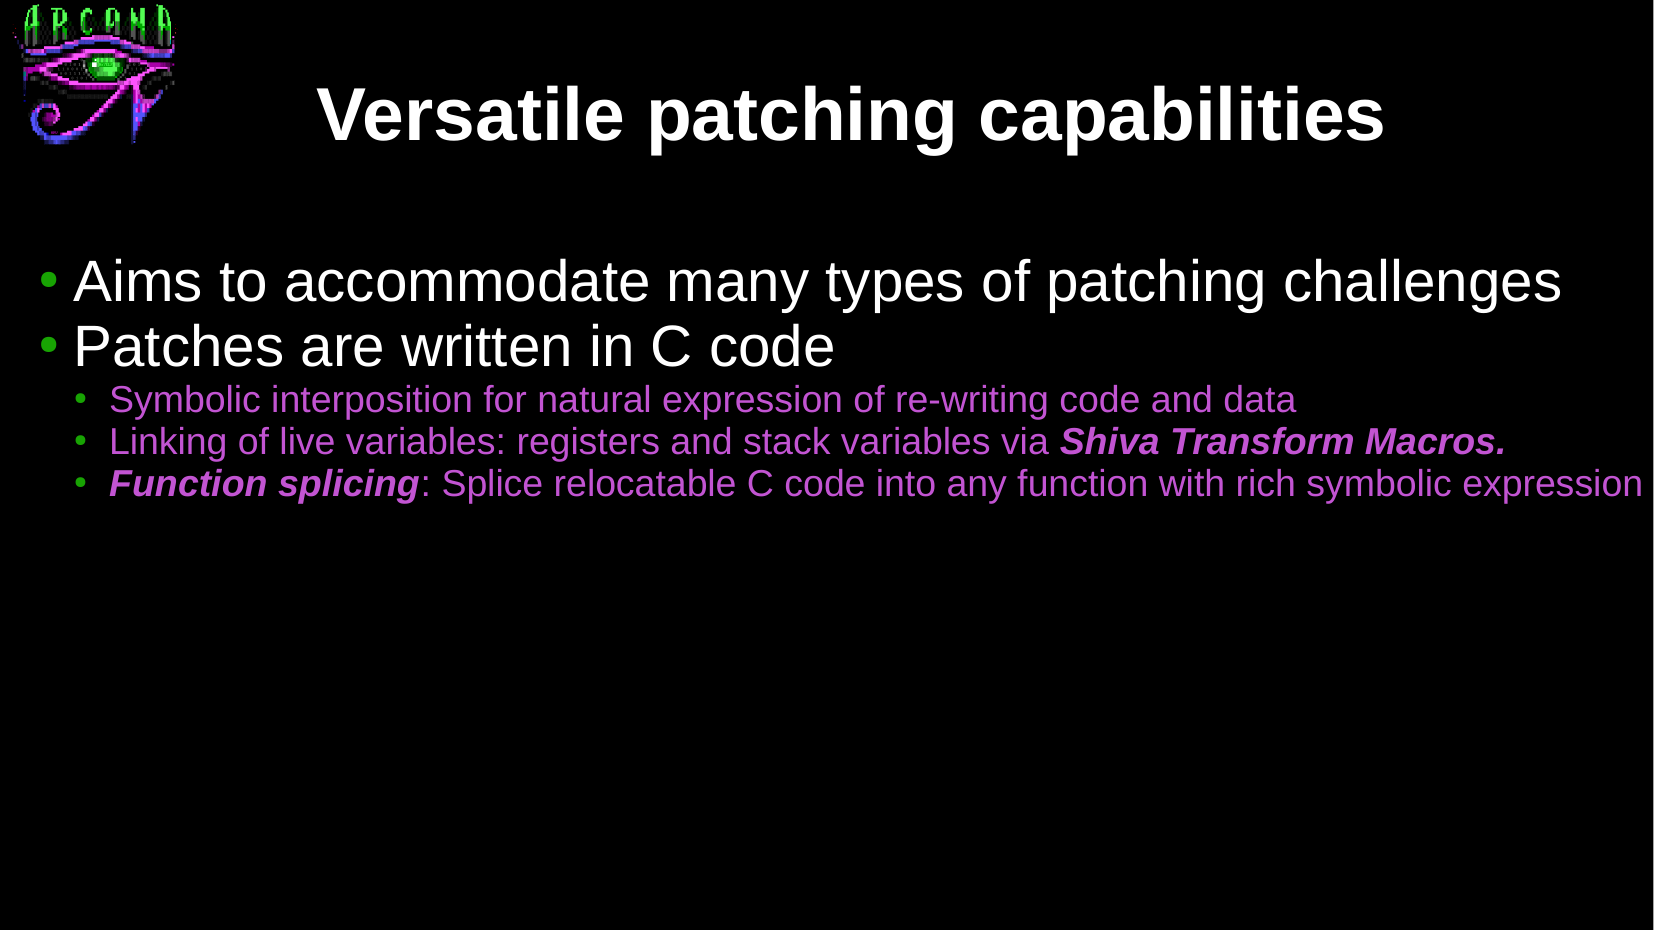

# Versatile patching capabilities
Aims to accommodate many types of patching challenges
Patches are written in C code
Symbolic interposition for natural expression of re-writing code and data
Linking of live variables: registers and stack variables via Shiva Transform Macros.
Function splicing: Splice relocatable C code into any function with rich symbolic expression